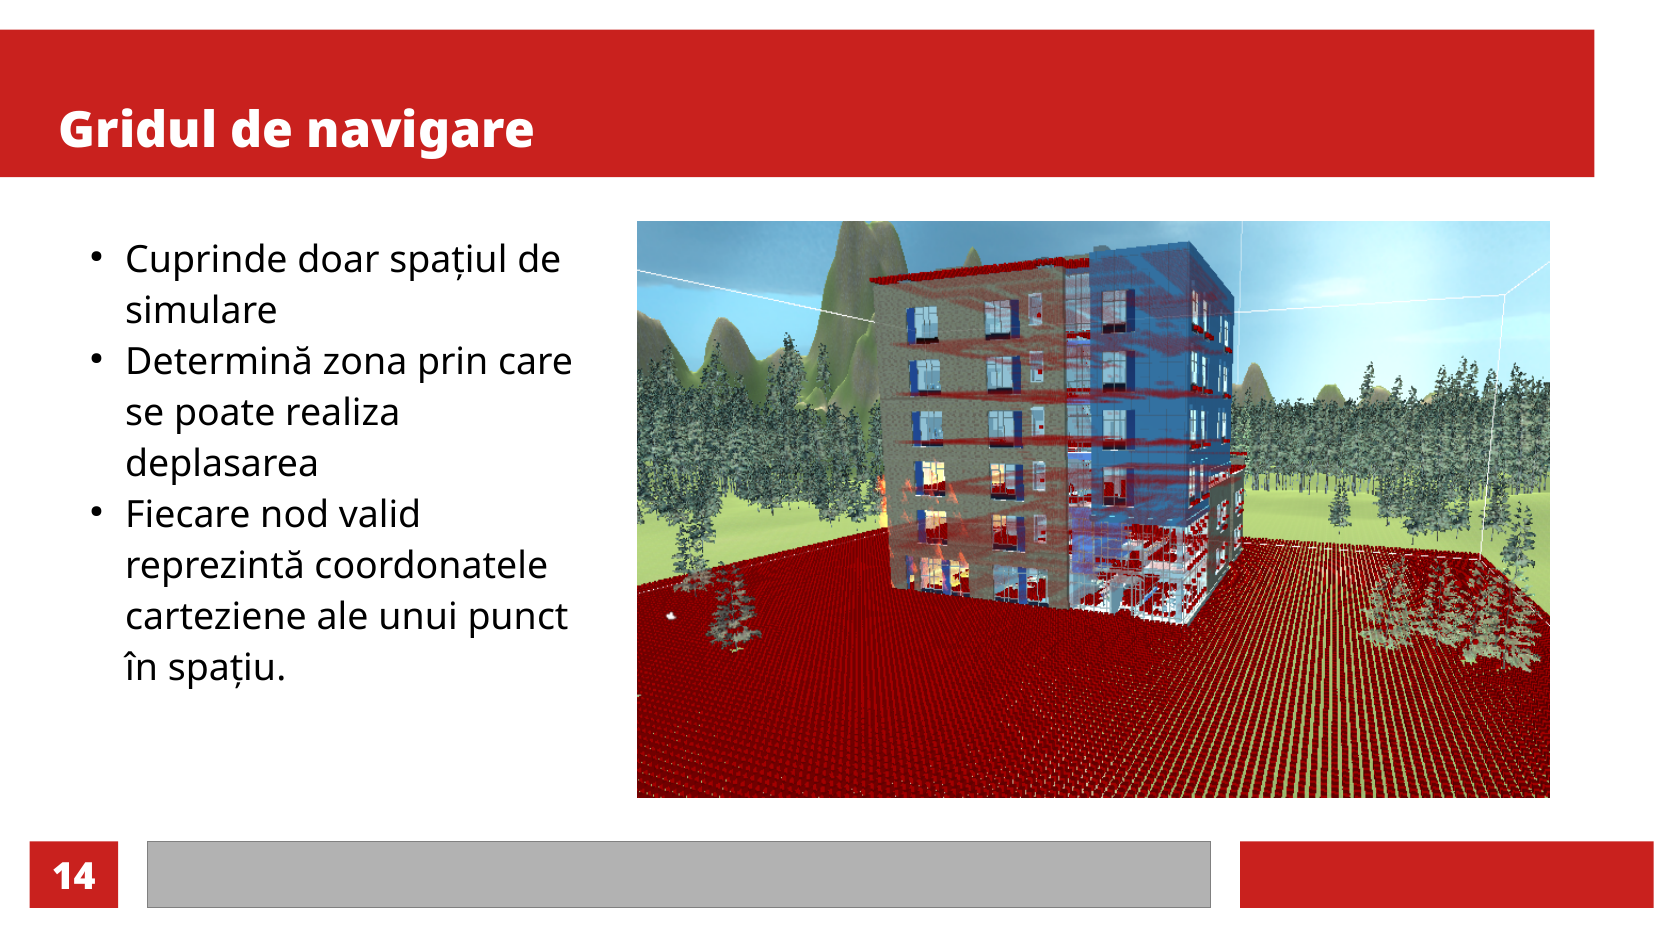

# Gridul de navigare
Cuprinde doar spațiul de simulare
Determină zona prin care se poate realiza deplasarea
Fiecare nod valid reprezintă coordonatele carteziene ale unui punct în spațiu.
14